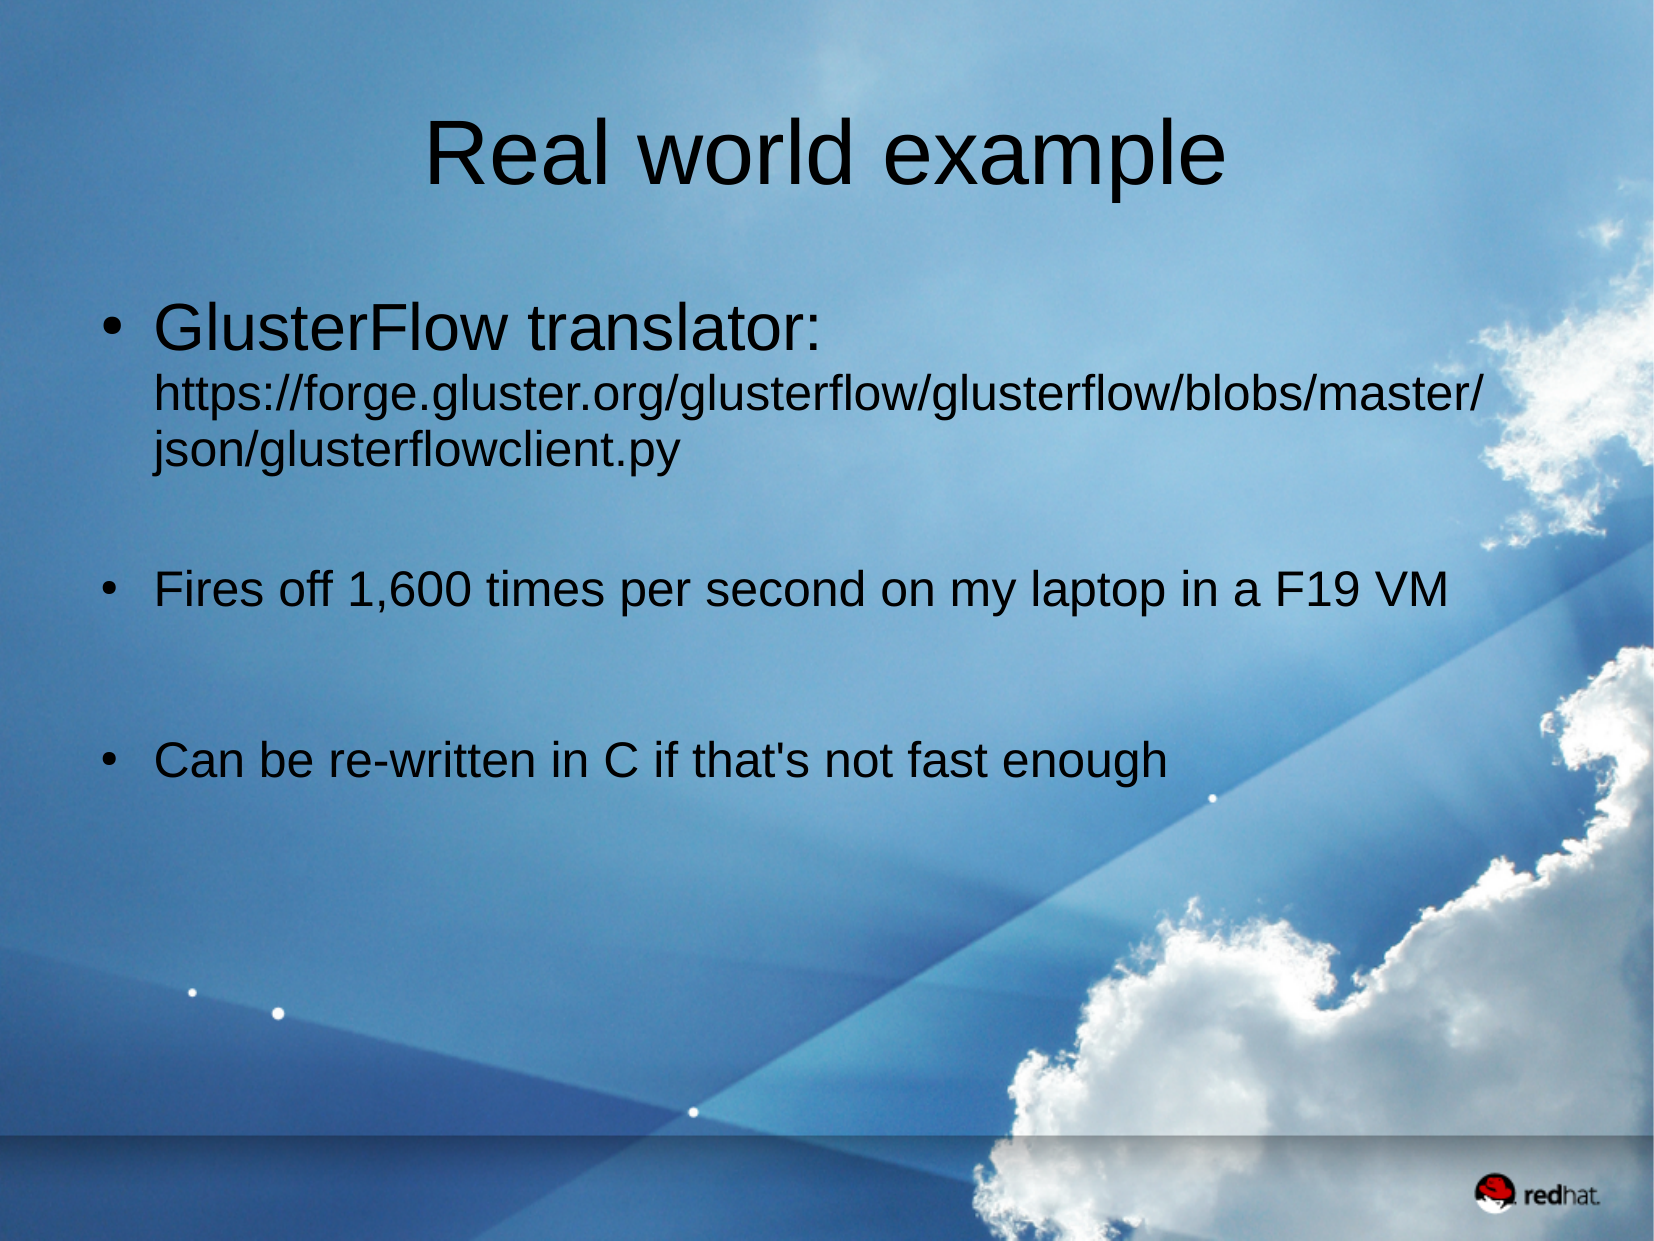

# Real world example
GlusterFlow translator:
https://forge.gluster.org/glusterflow/glusterflow/blobs/master/json/glusterflowclient.py
Fires off 1,600 times per second on my laptop in a F19 VM
Can be re-written in C if that's not fast enough